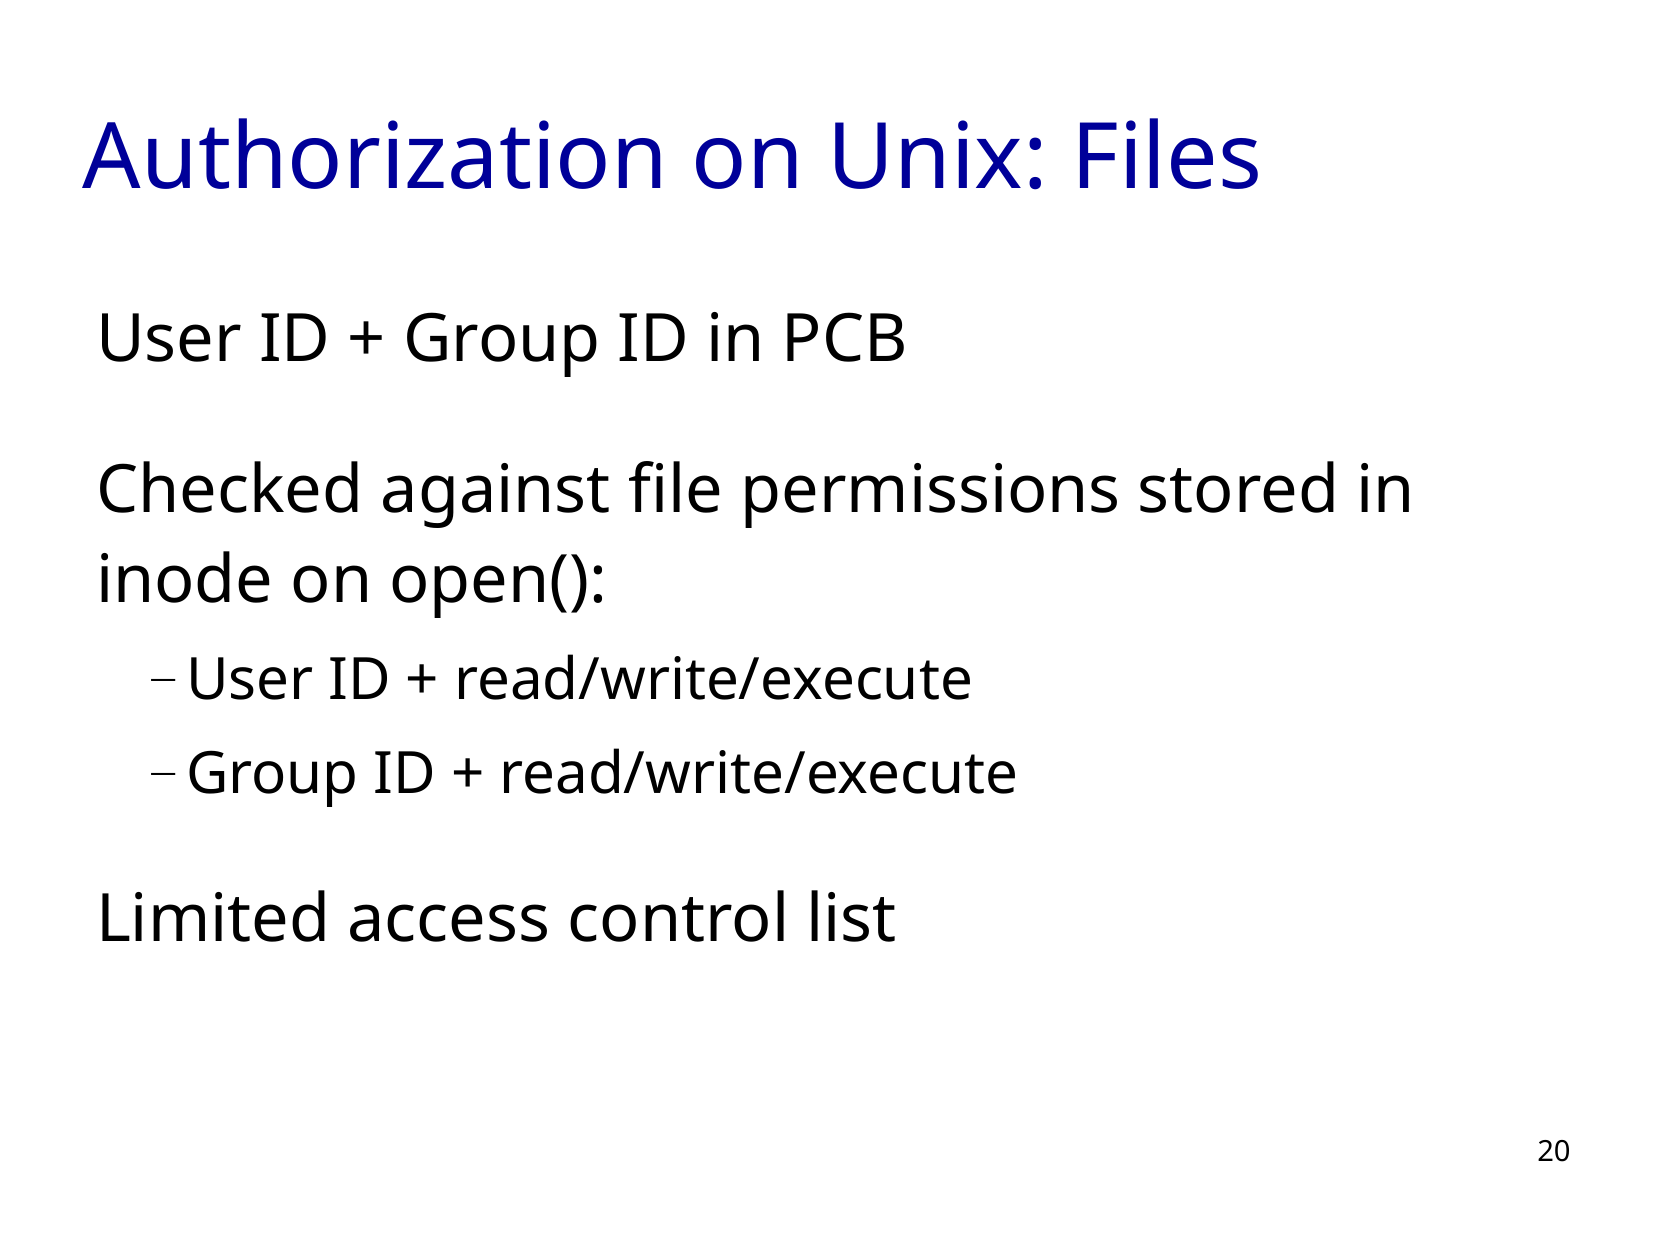

# Authorization on Unix: Files
User ID + Group ID in PCB
Checked against file permissions stored in inode on open():
User ID + read/write/execute
Group ID + read/write/execute
Limited access control list
20